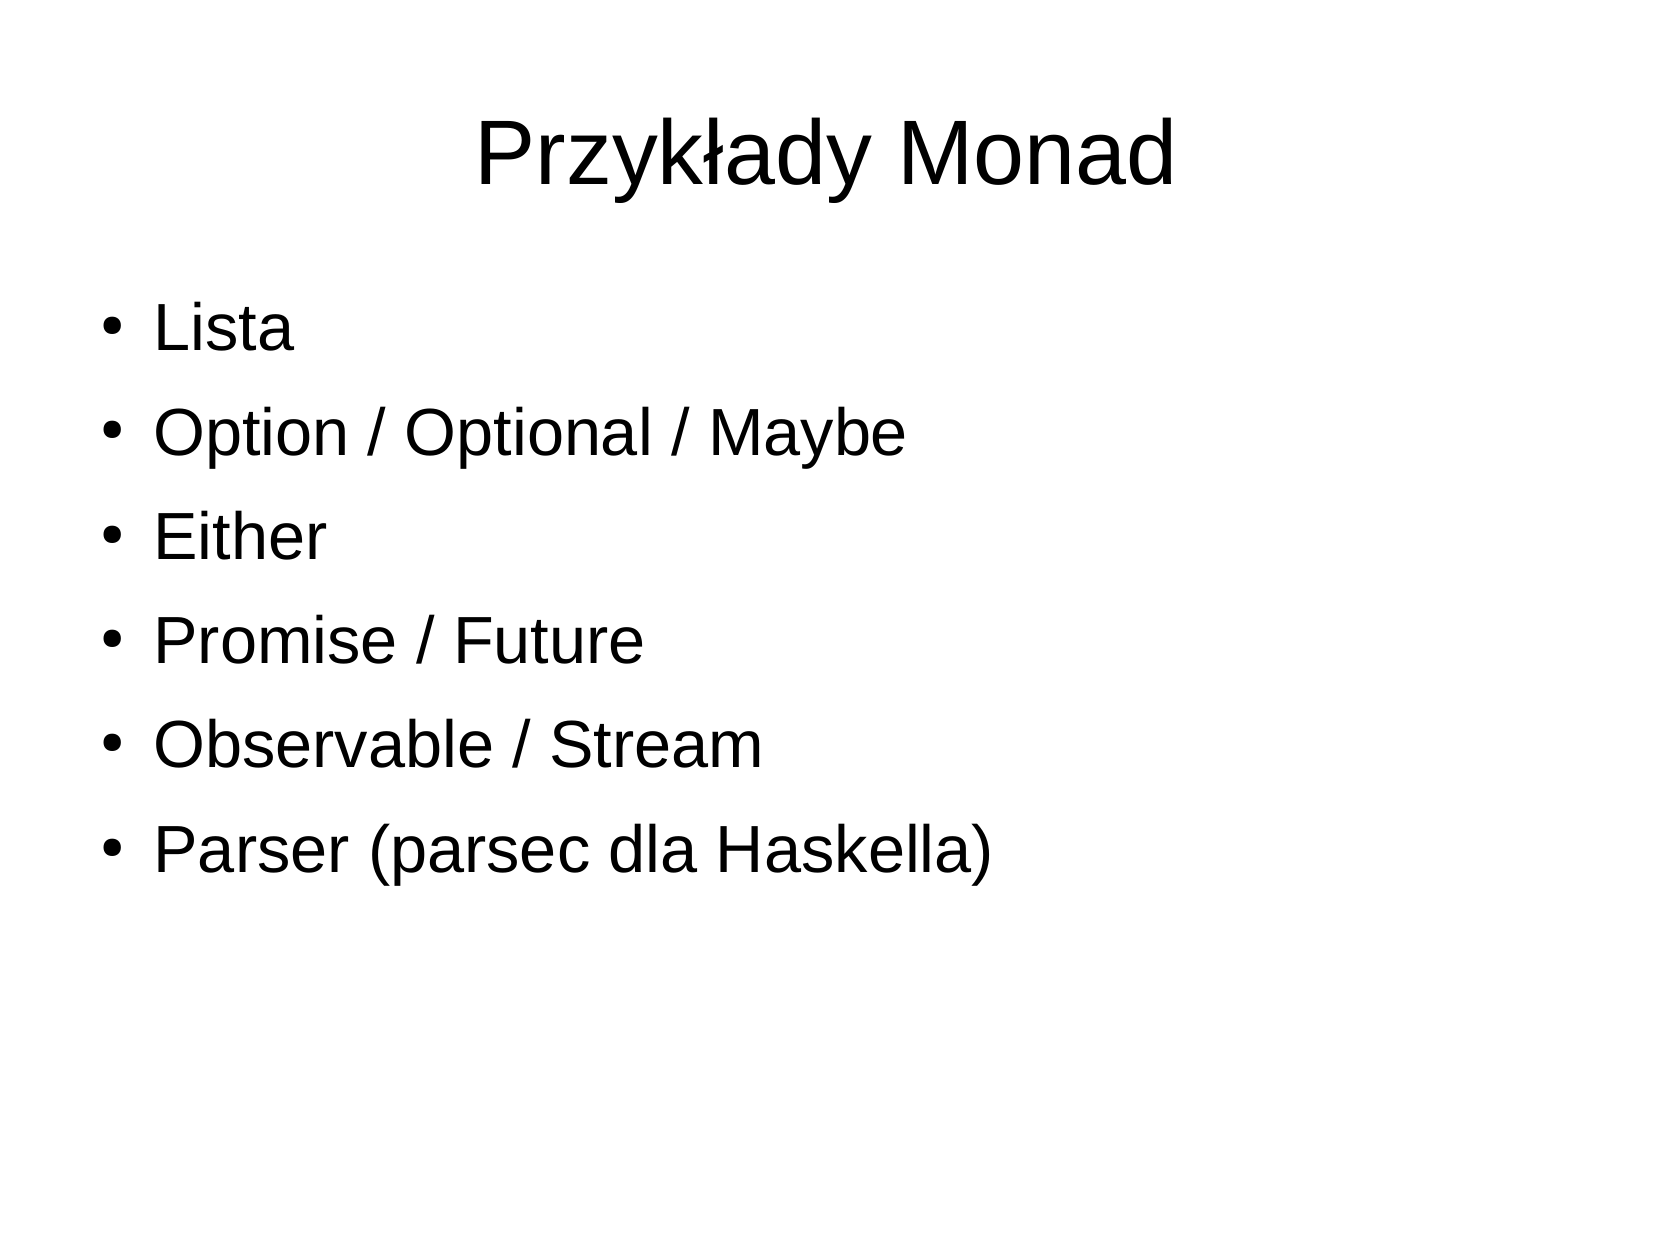

# Przykłady Monad
Lista
Option / Optional / Maybe
Either
Promise / Future
Observable / Stream
Parser (parsec dla Haskella)